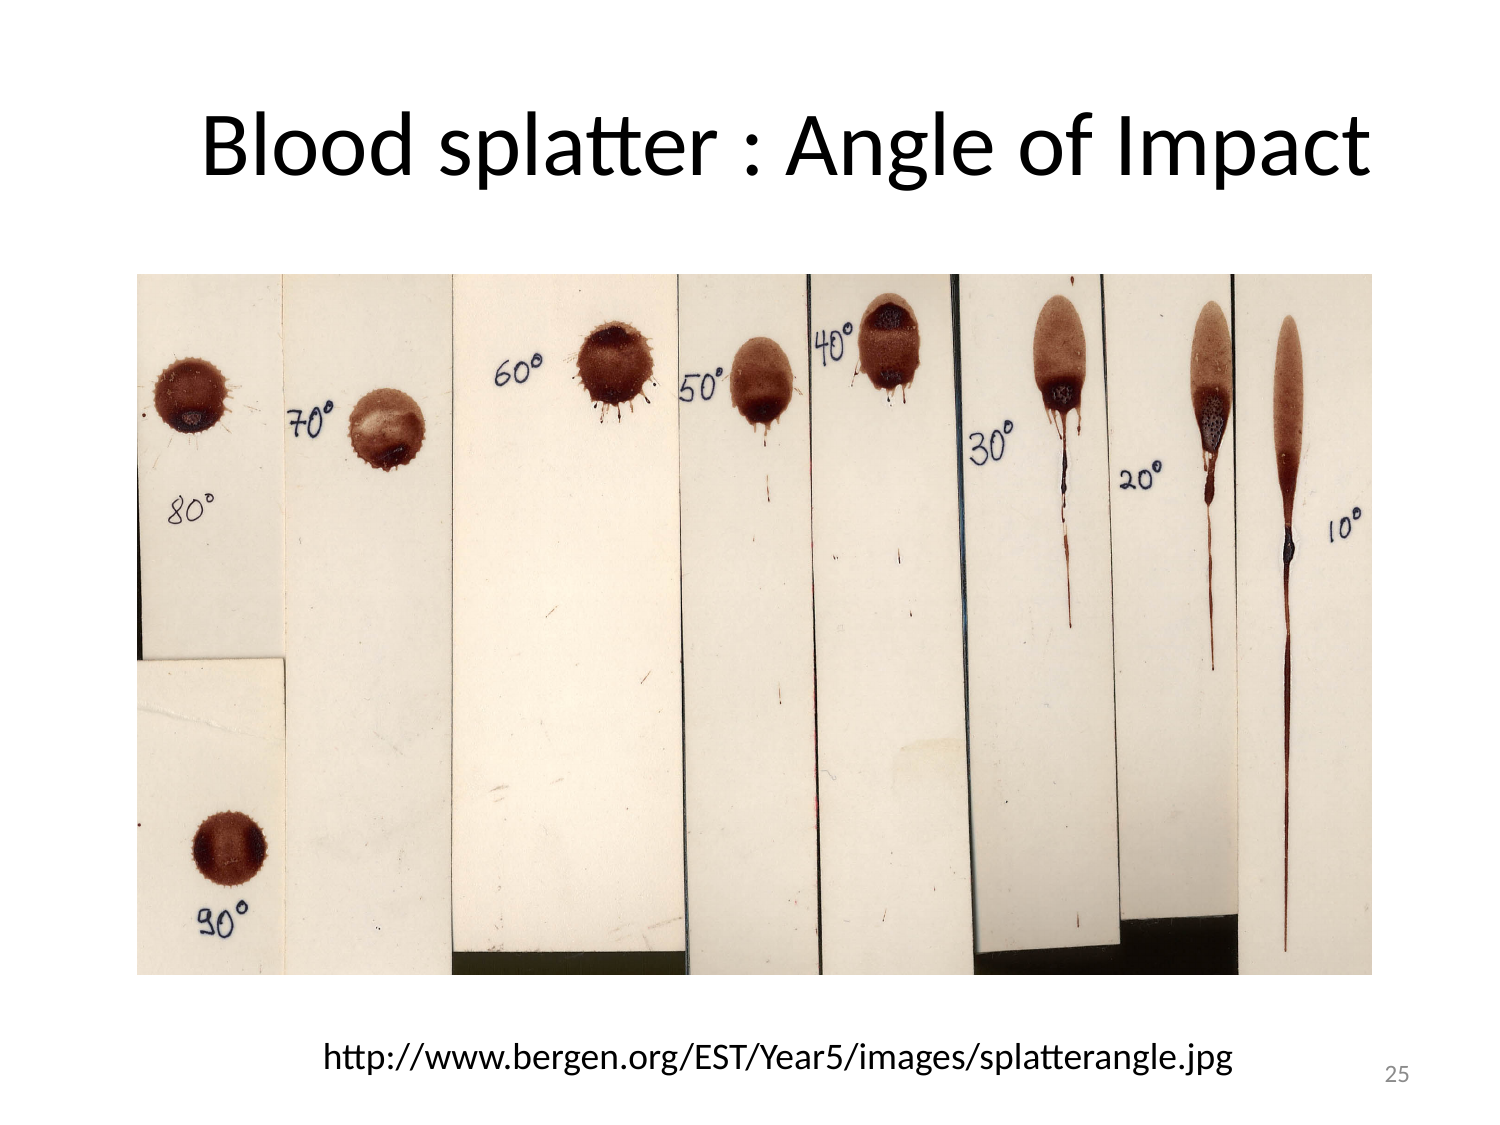

#
Blood splatter : Angle of Impact
http://www.bergen.org/EST/Year5/images/splatterangle.jpg
25